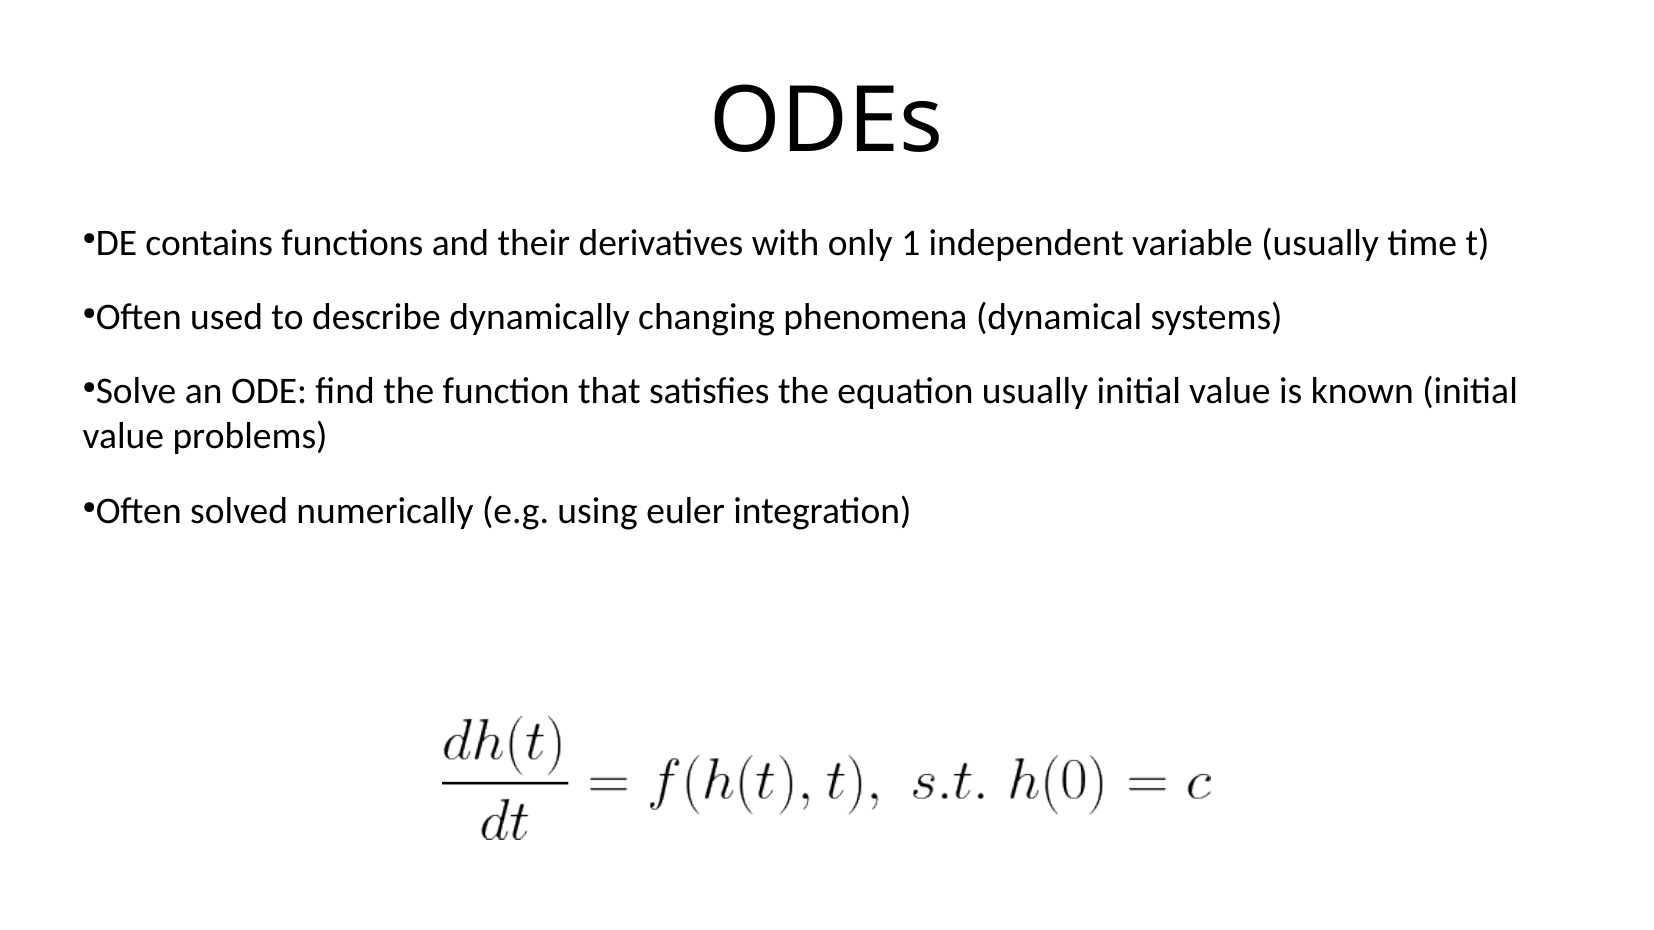

# ODEs
DE contains functions and their derivatives with only 1 independent variable (usually time t)
Often used to describe dynamically changing phenomena (dynamical systems)
Solve an ODE: find the function that satisfies the equation usually initial value is known (initial value problems)
Often solved numerically (e.g. using euler integration)